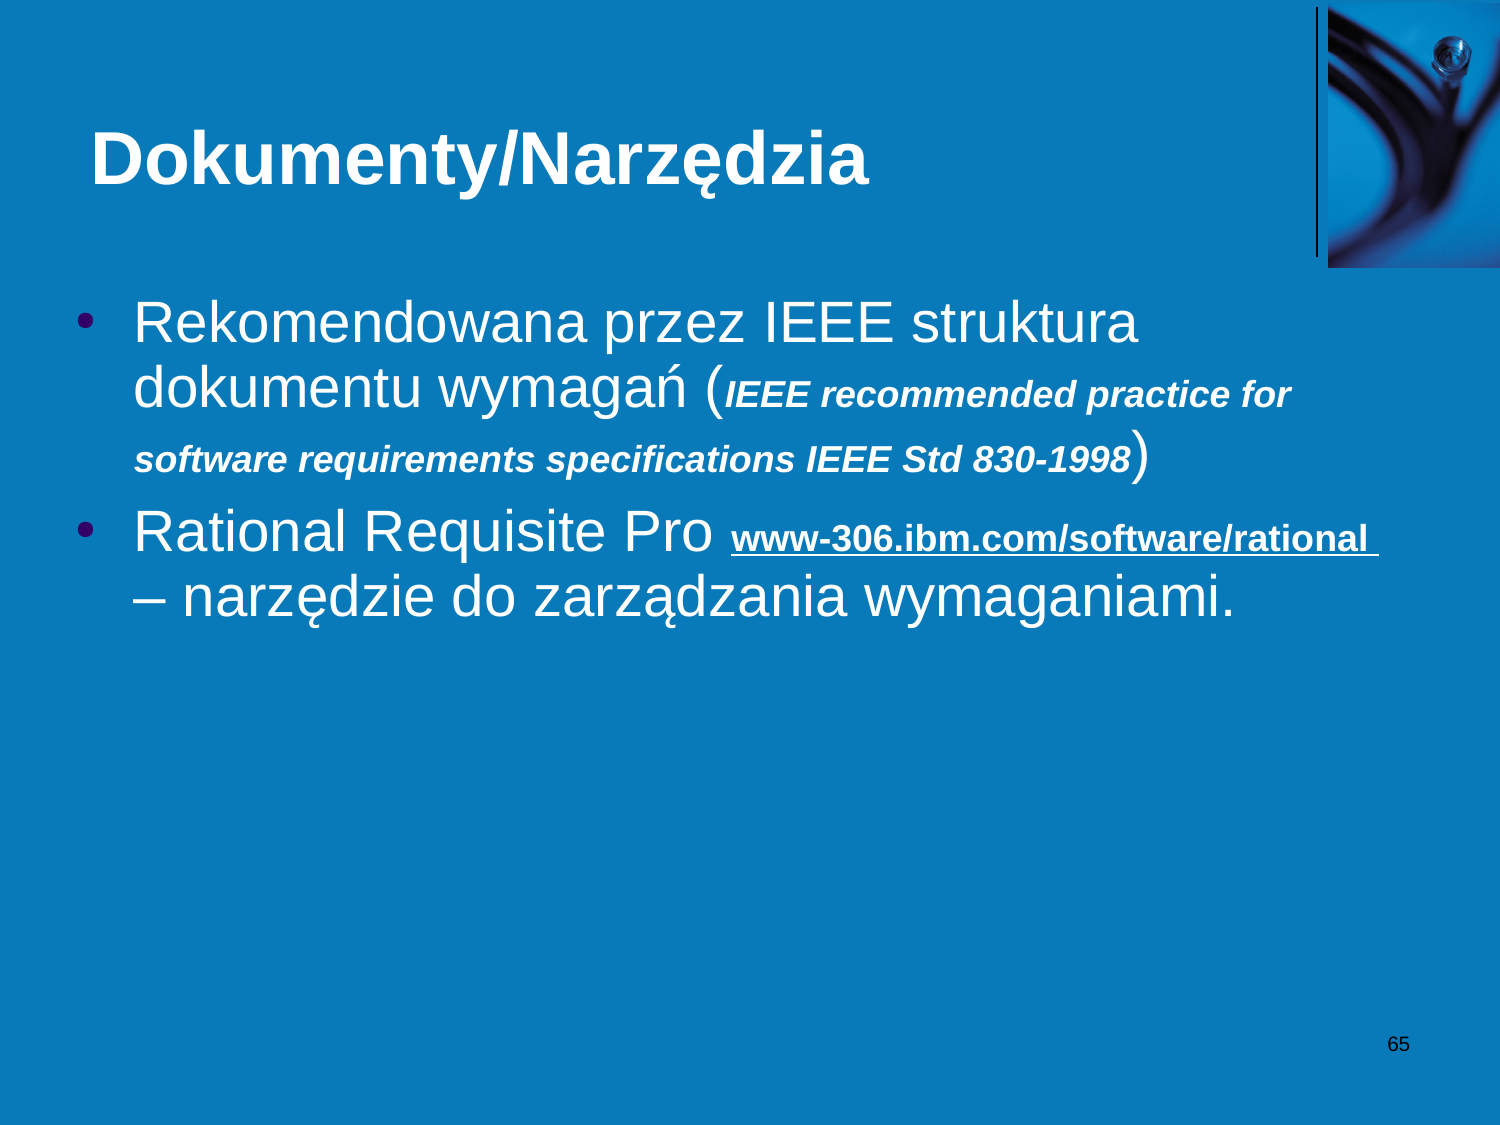

# Dokumenty/Narzędzia
Rekomendowana przez IEEE struktura dokumentu wymagań (IEEE recommended practice for software requirements specifications IEEE Std 830-1998)
Rational Requisite Pro www-306.ibm.com/software/rational – narzędzie do zarządzania wymaganiami.
65